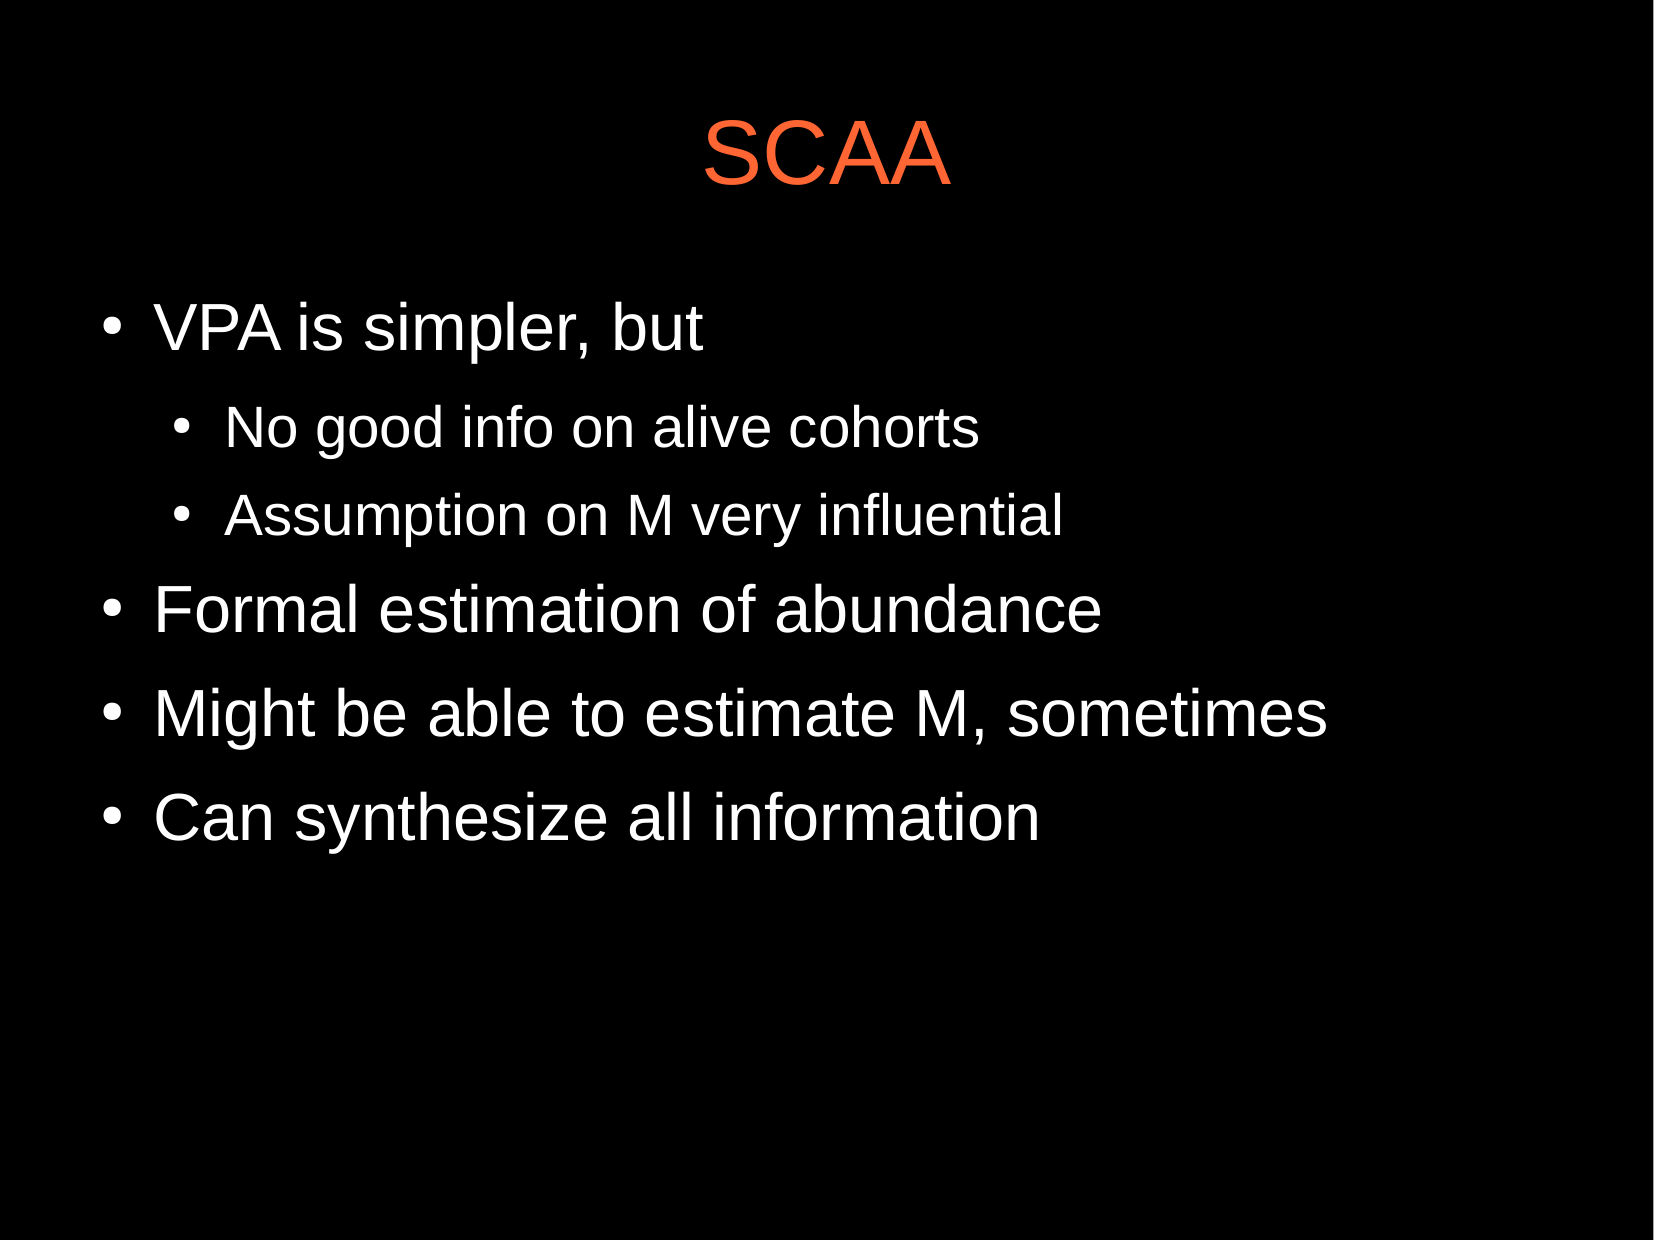

# SCAA
VPA is simpler, but
No good info on alive cohorts
Assumption on M very influential
Formal estimation of abundance
Might be able to estimate M, sometimes
Can synthesize all information